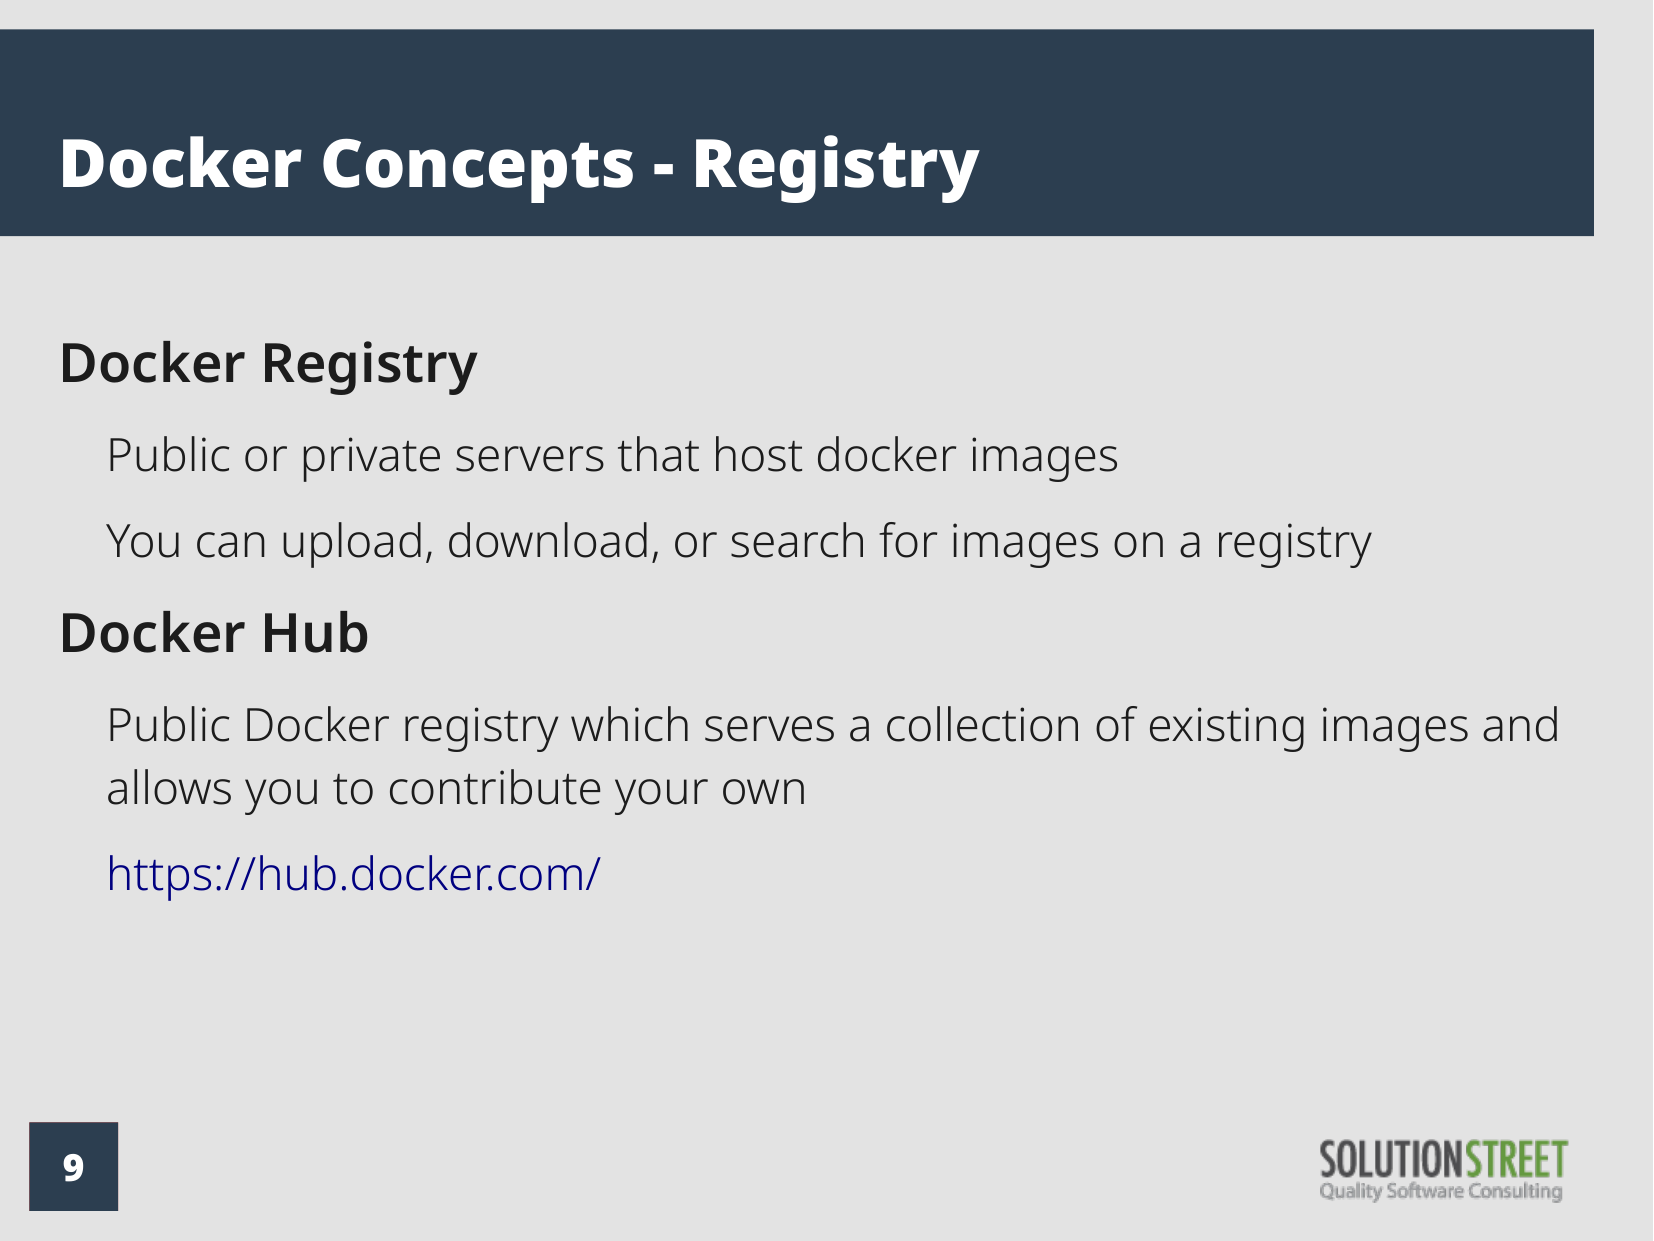

# Docker Concepts - Registry
Docker Registry
Public or private servers that host docker images
You can upload, download, or search for images on a registry
Docker Hub
Public Docker registry which serves a collection of existing images and allows you to contribute your own
https://hub.docker.com/
9